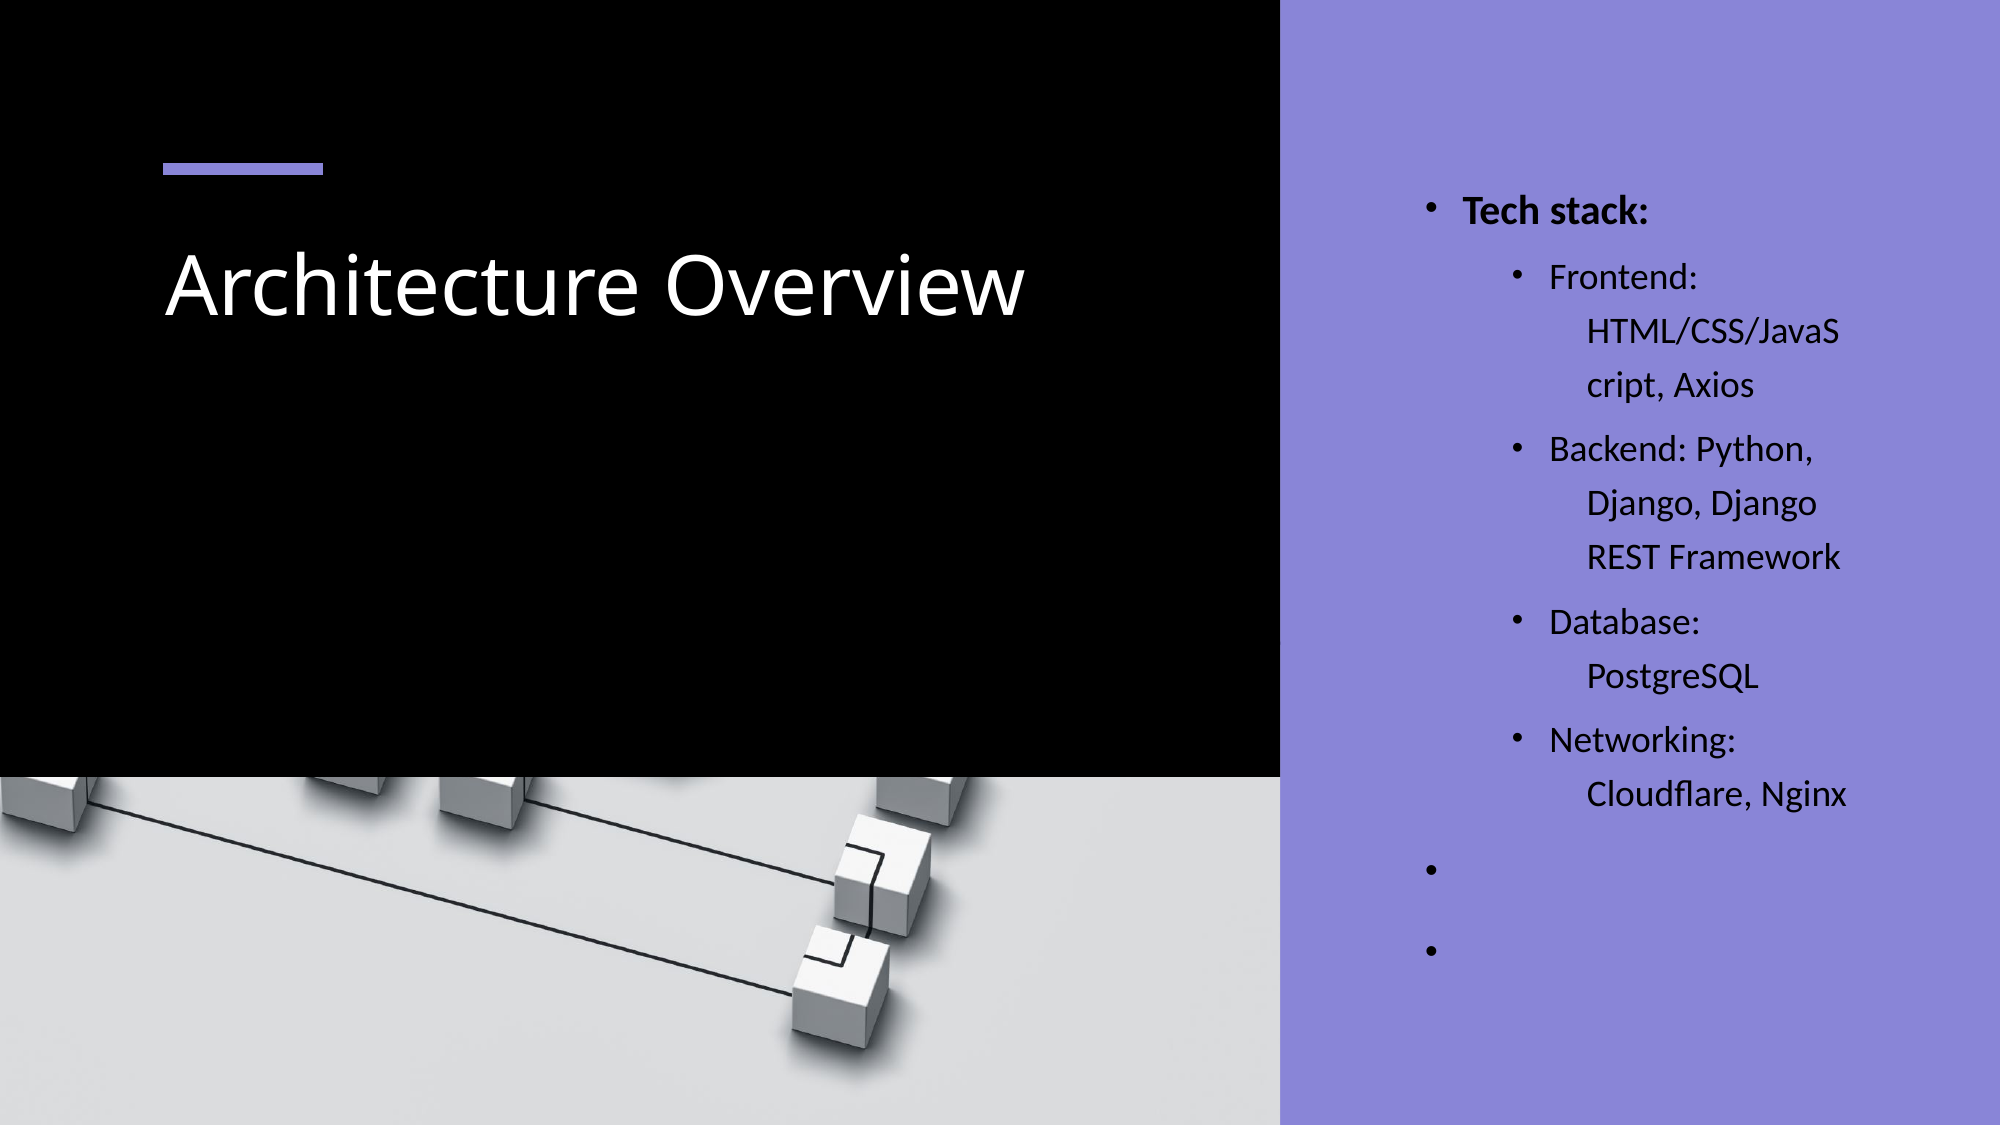

Tech stack:
Frontend: HTML/CSS/JavaScript, Axios
Backend: Python, Django, Django REST Framework
Database: PostgreSQL
Networking: Cloudflare, Nginx
# Architecture Overview